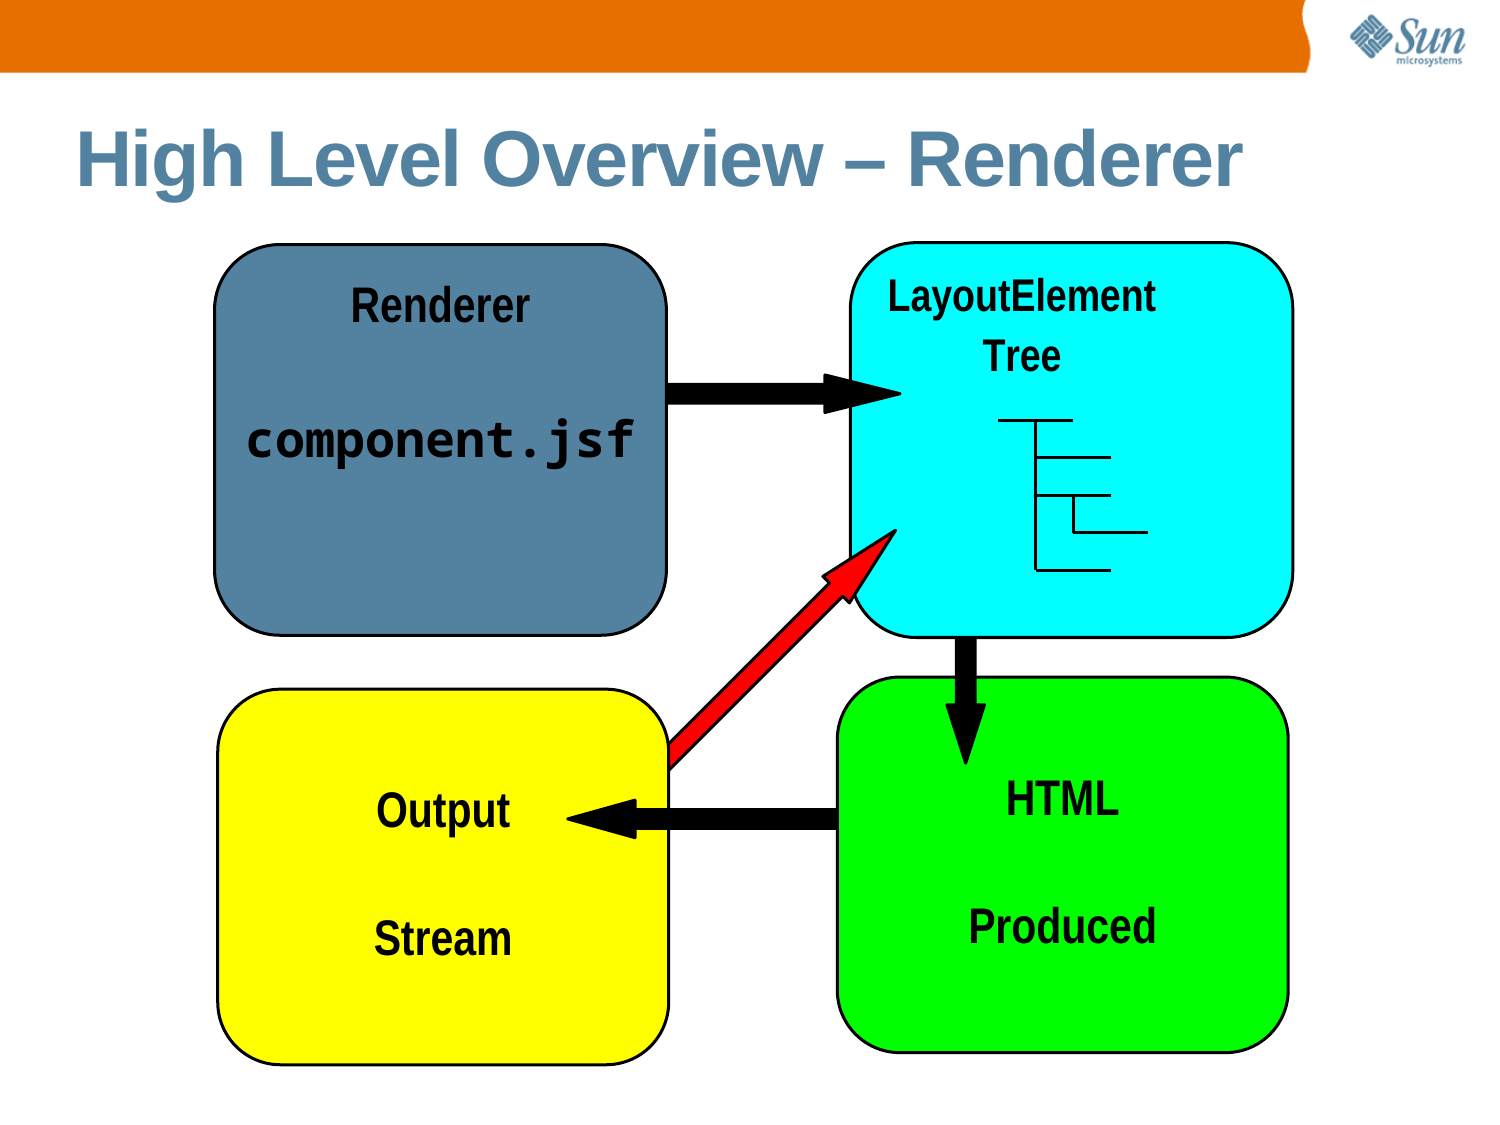

# High Level Overview – Renderer
Renderer
component.jsf
LayoutElement
Tree
HTML
Produced
Output
Stream